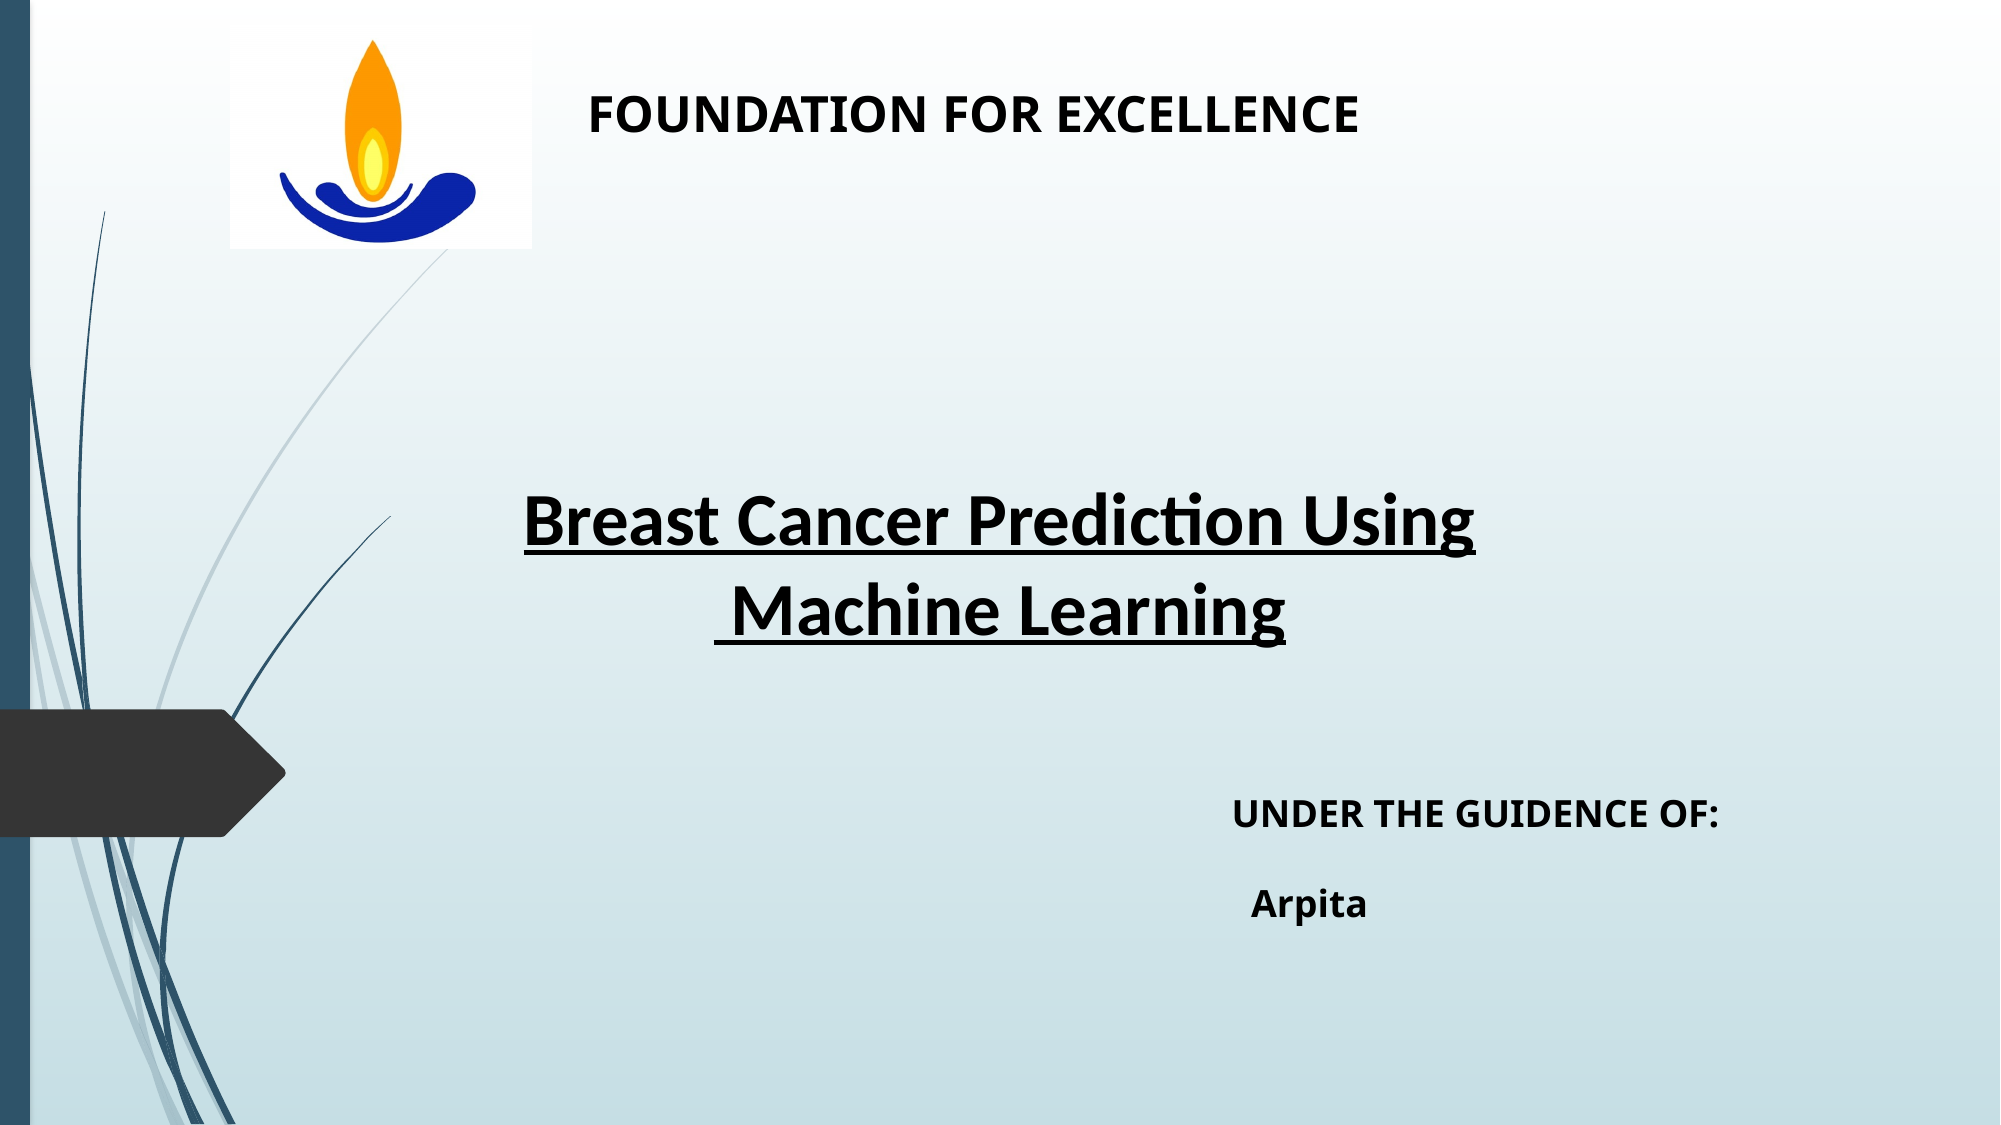

FOUNDATION FOR EXCELLENCE
# Breast Cancer Prediction Using Machine Learning
UNDER THE GUIDENCE OF:
 Arpita